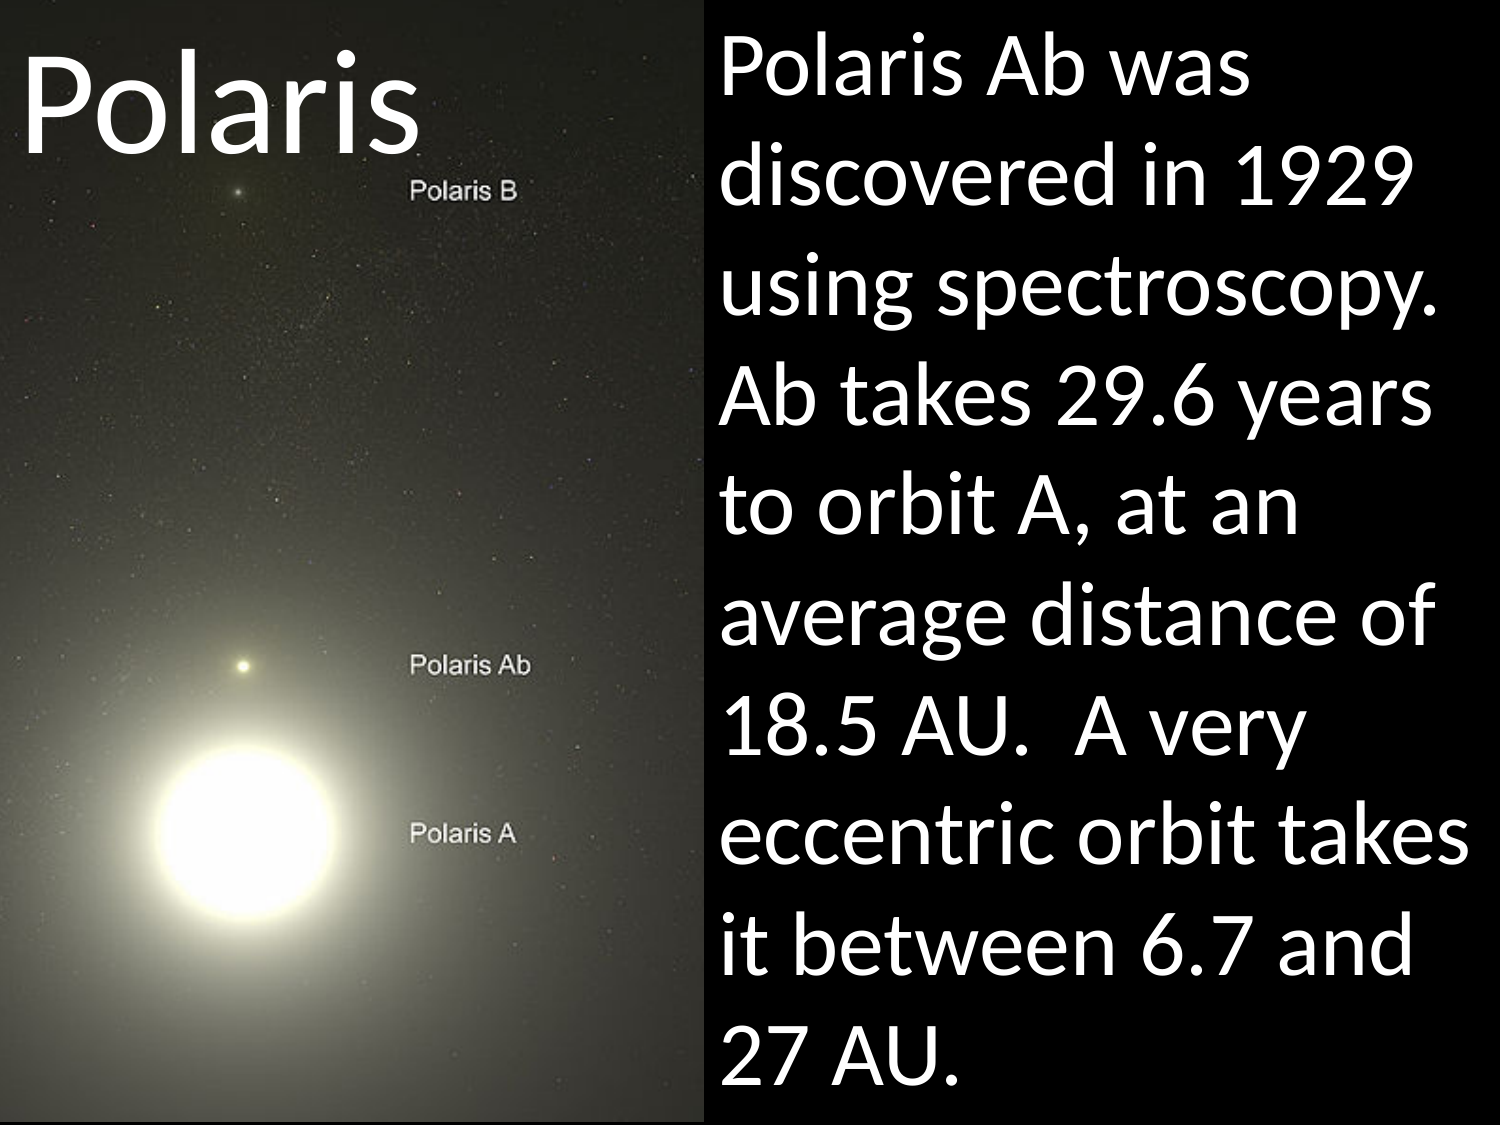

Polaris
Polaris Ab was discovered in 1929 using spectroscopy. Ab takes 29.6 years to orbit A, at an average distance of 18.5 AU. A very eccentric orbit takes it between 6.7 and 27 AU.